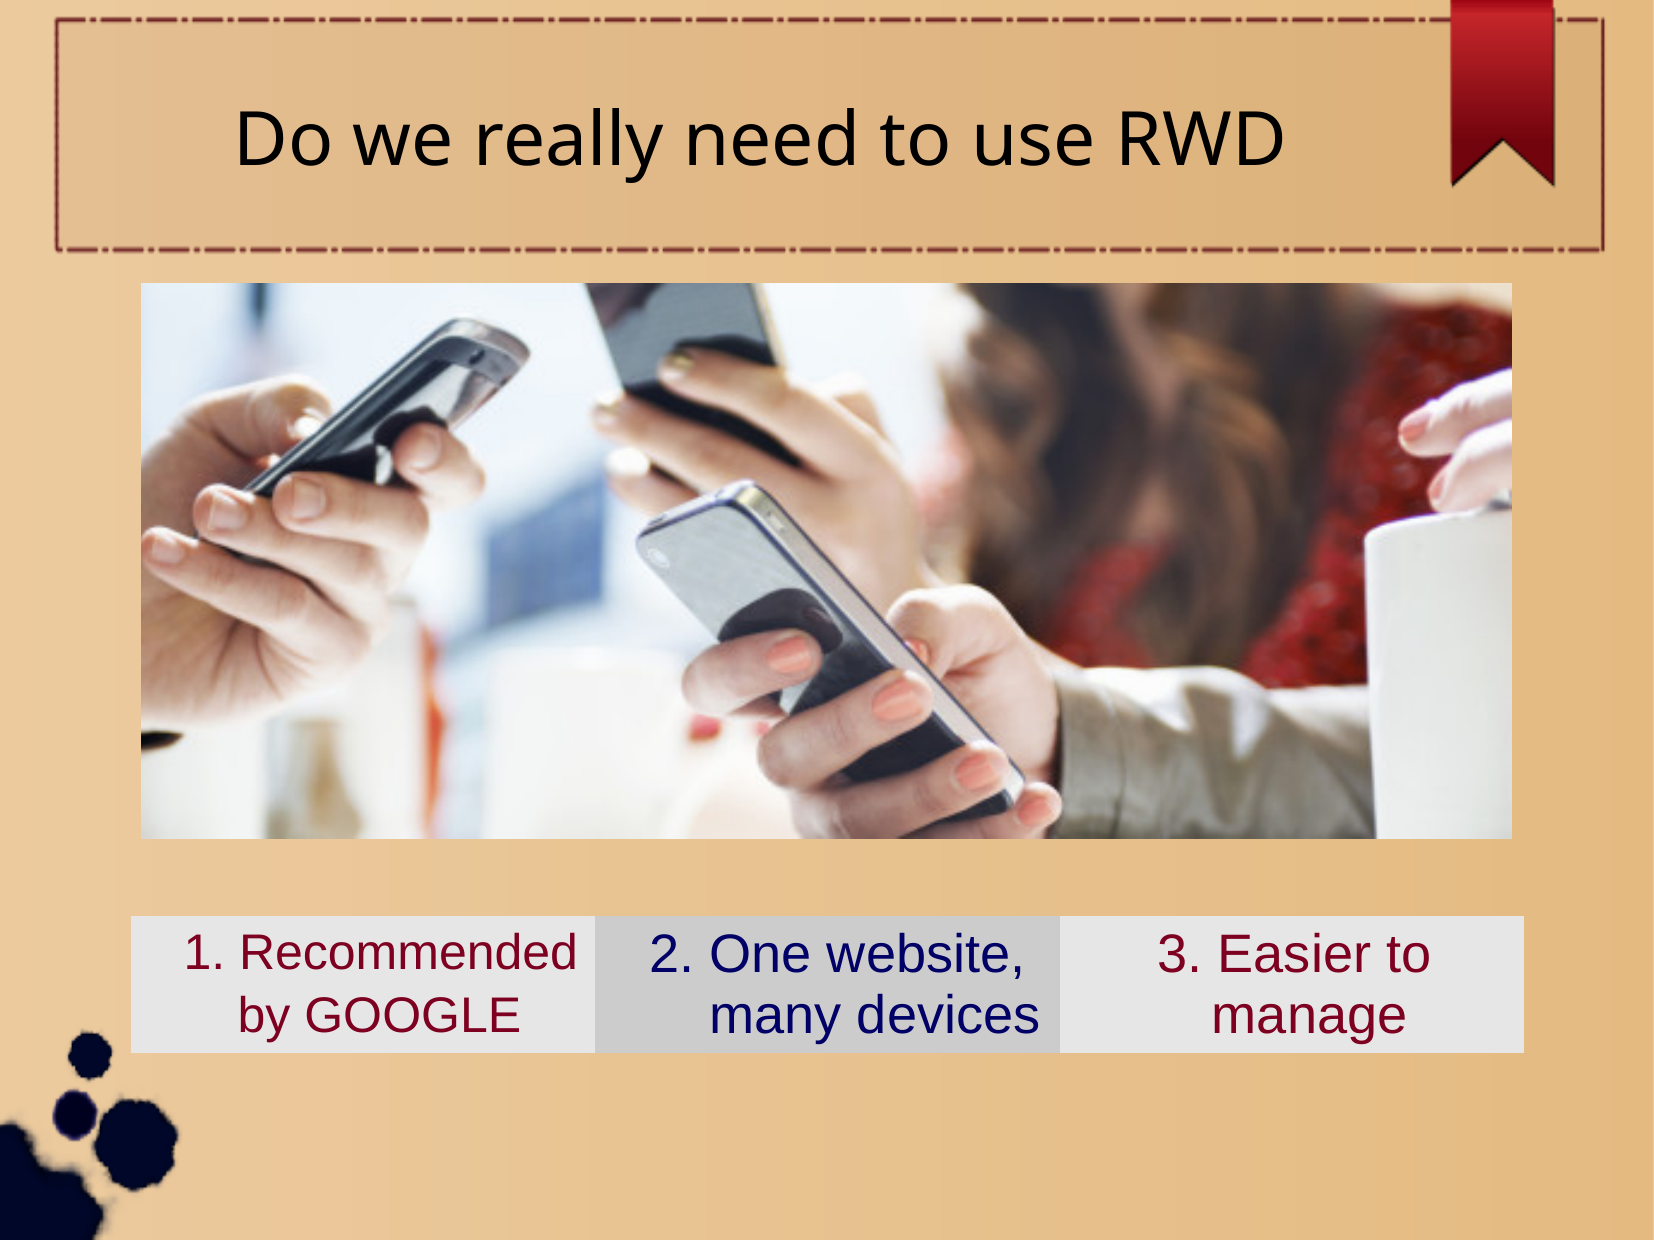

Do we really need to use RWD
| 1. Recommended by GOOGLE | 2. One website, many devices | 3. Easier to manage |
| --- | --- | --- |